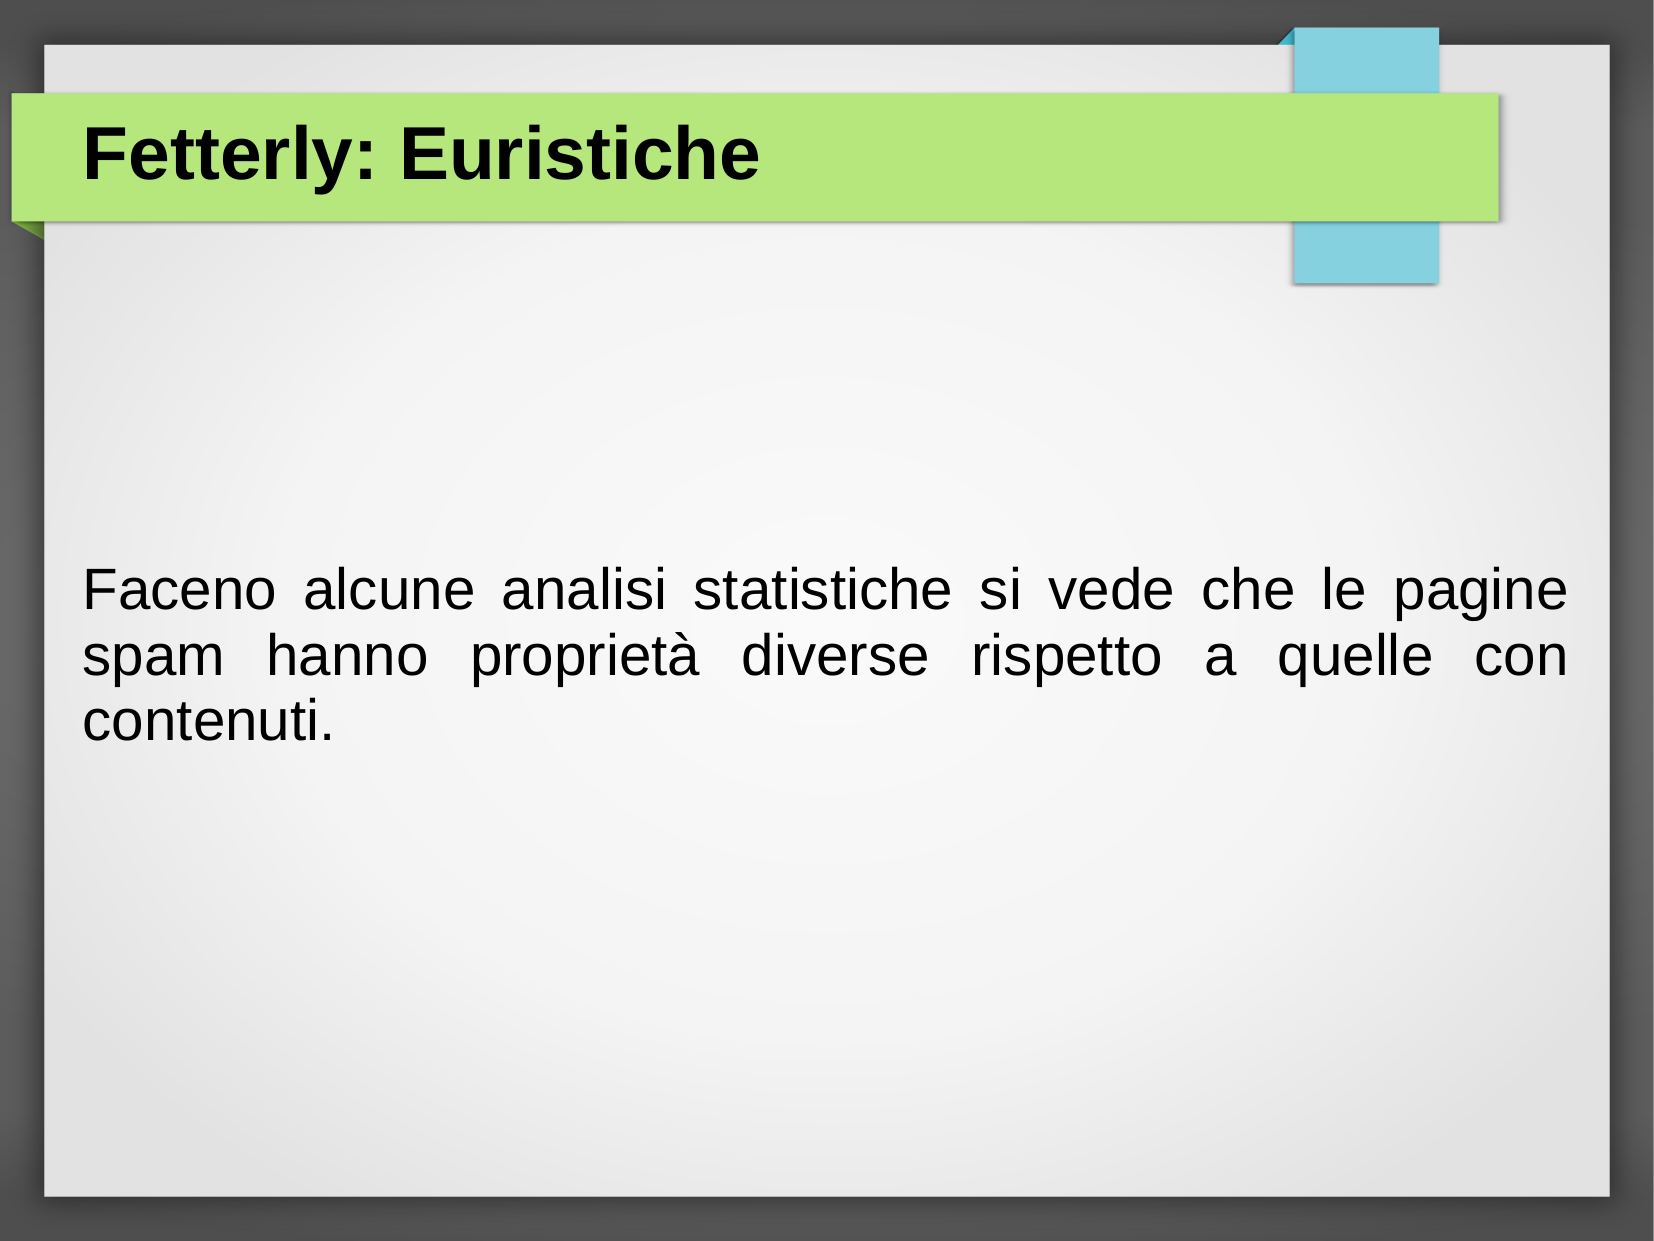

# Fetterly: Euristiche
Faceno alcune analisi statistiche si vede che le pagine spam hanno proprietà diverse rispetto a quelle con contenuti.